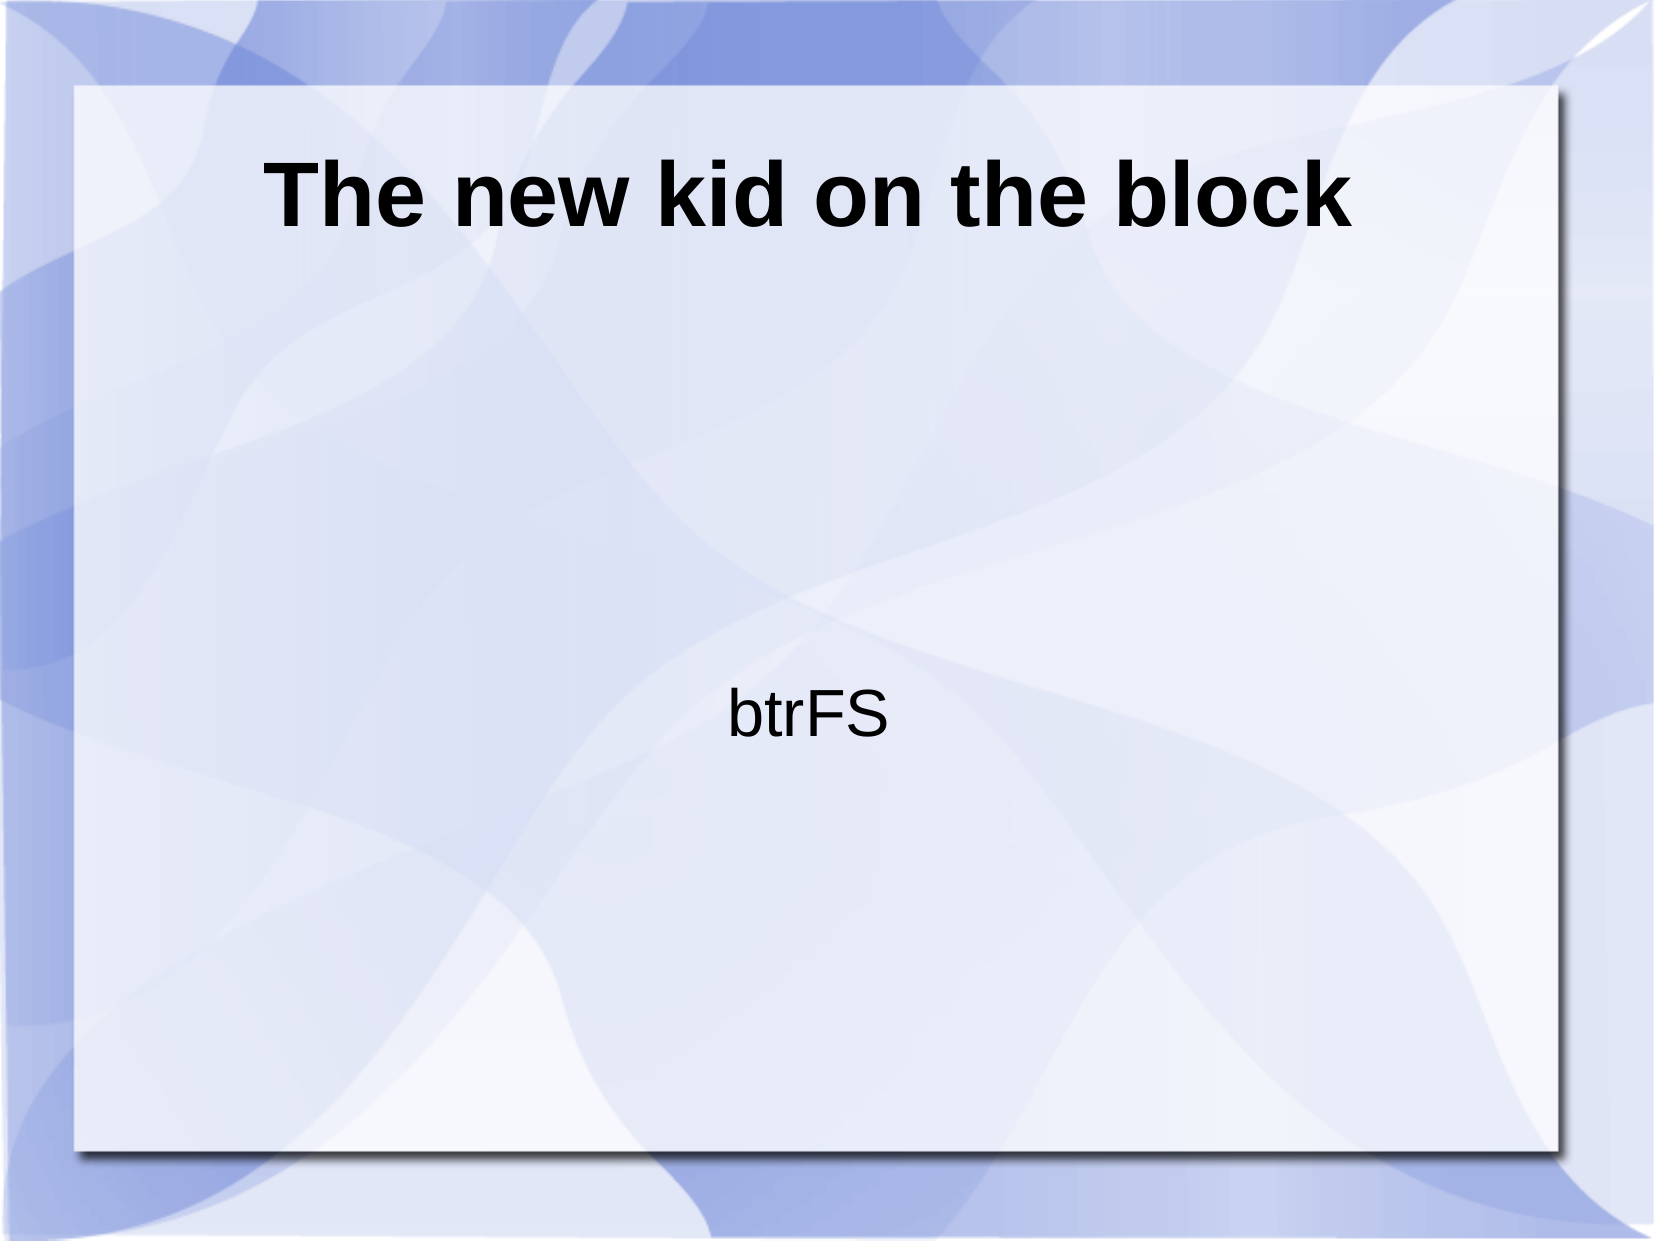

# The new kid on the block
btrFS